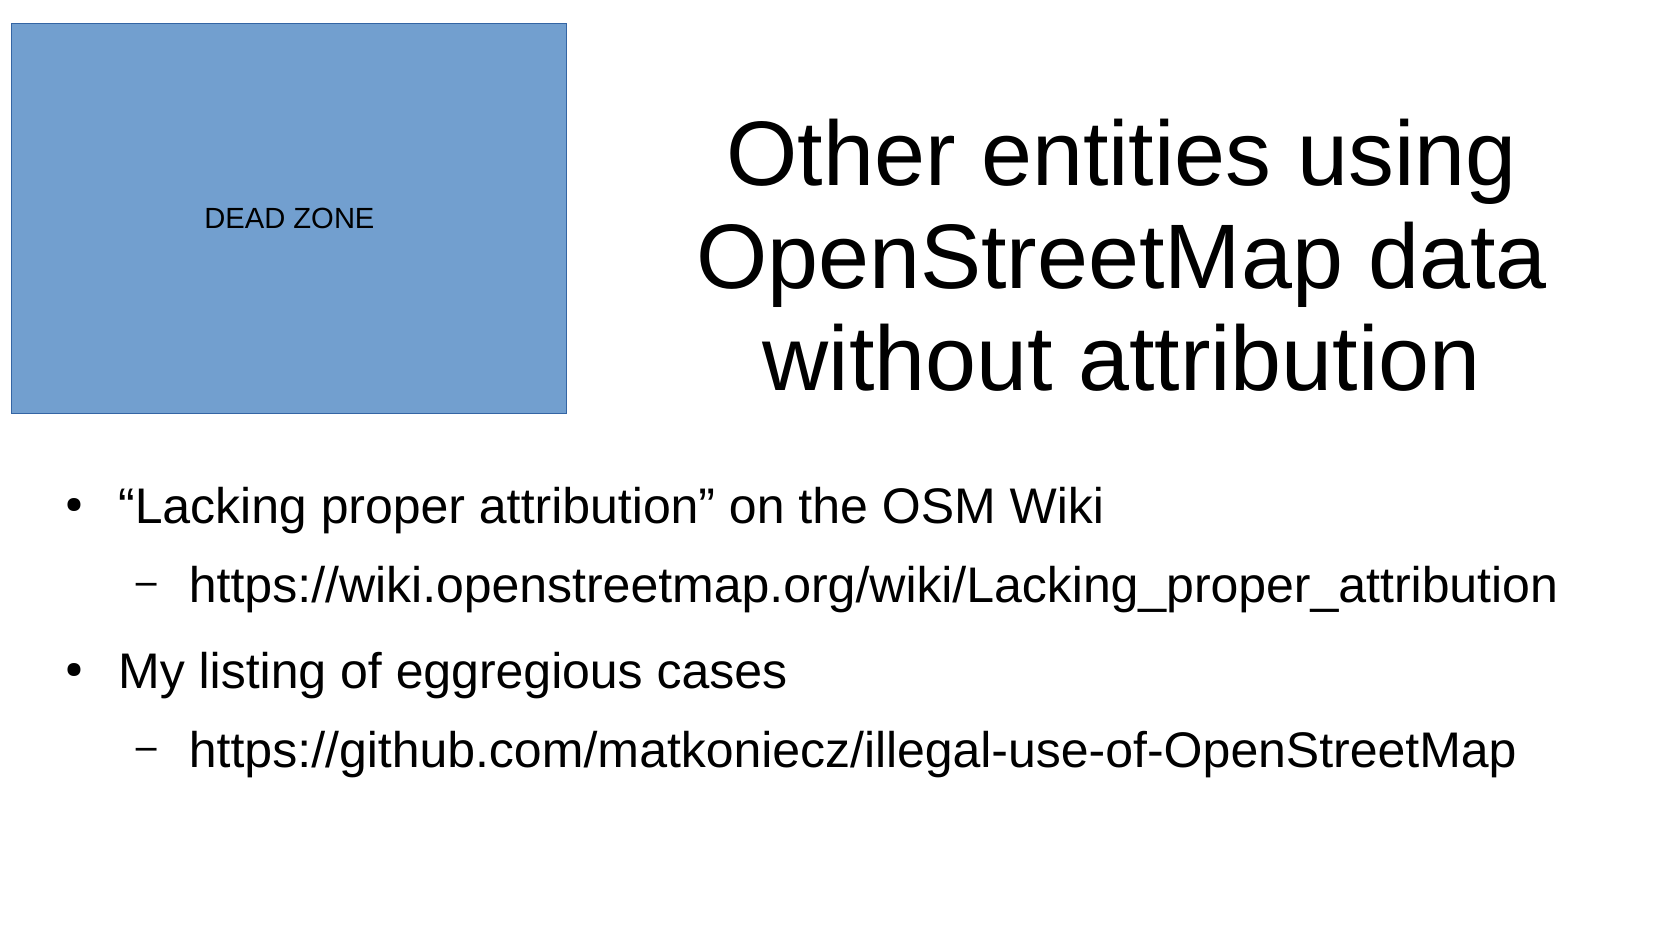

# Other entities using OpenStreetMap data without attribution
“Lacking proper attribution” on the OSM Wiki
https://wiki.openstreetmap.org/wiki/Lacking_proper_attribution
My listing of eggregious cases
https://github.com/matkoniecz/illegal-use-of-OpenStreetMap